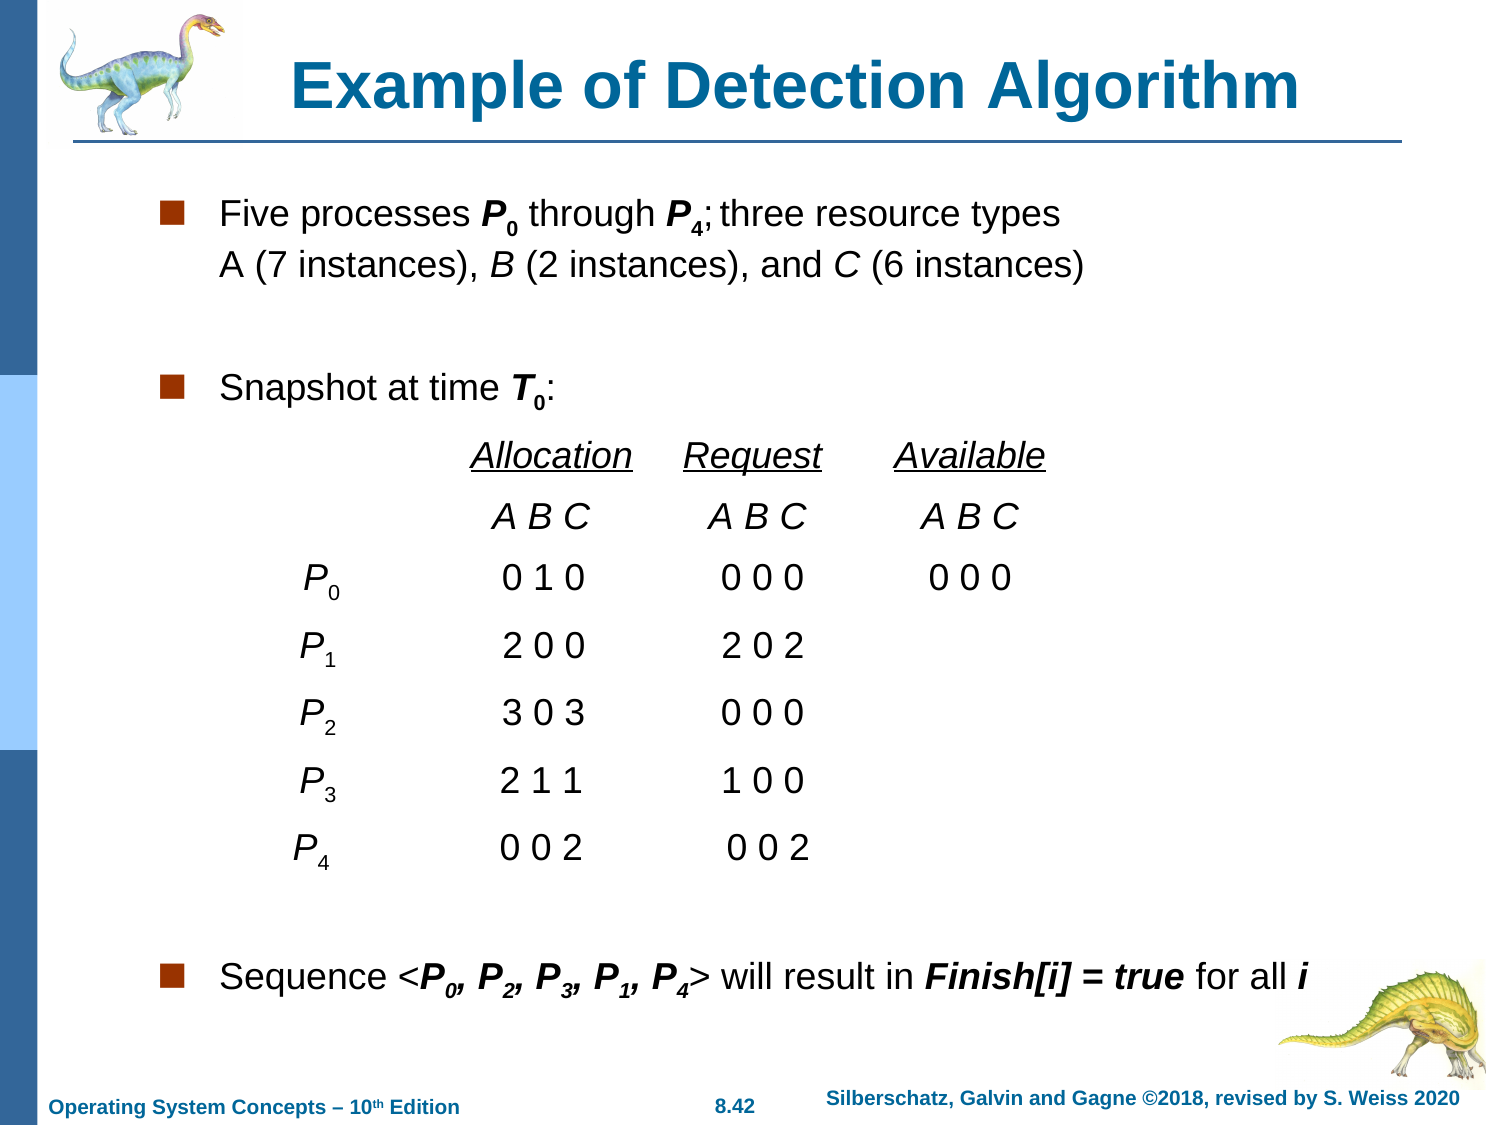

# Example of Detection Algorithm
Five processes P0 through P4; three resource types
A (7 instances), B (2 instances), and C (6 instances)
Snapshot at time T0:
			 Allocation	Request	Available
			A B C 	 A B C 	A B C
	 P0	 0 1 0 0 0 0 	0 0 0
 P1	 	2 0 0 	 2 0 2
 P2		 3 0 3 0 0 0
 P3		2 1 1 	 1 0 0
	 P4		0 0 2 	 0 0 2
Sequence <P0, P2, P3, P1, P4> will result in Finish[i] = true for all i